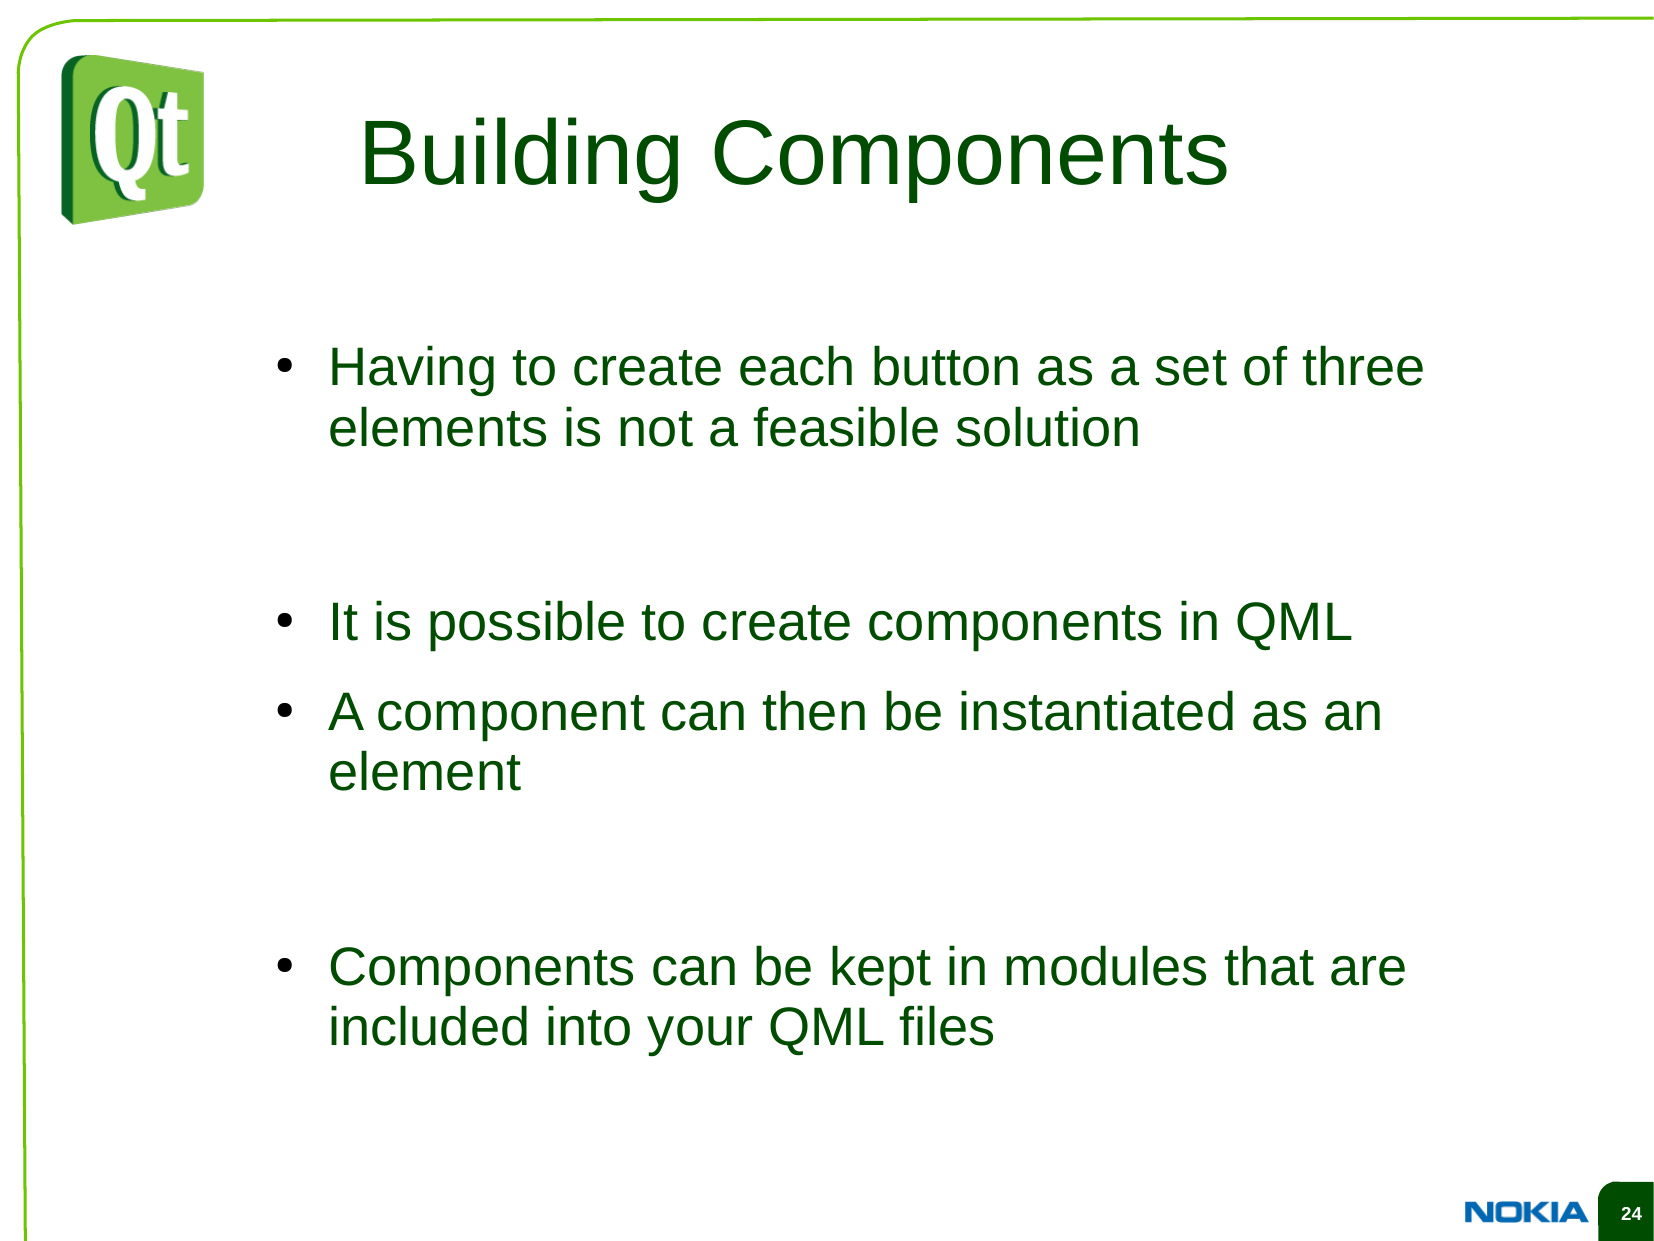

# Building Components
Having to create each button as a set of three elements is not a feasible solution
It is possible to create components in QML
A component can then be instantiated as an element
Components can be kept in modules that are included into your QML files